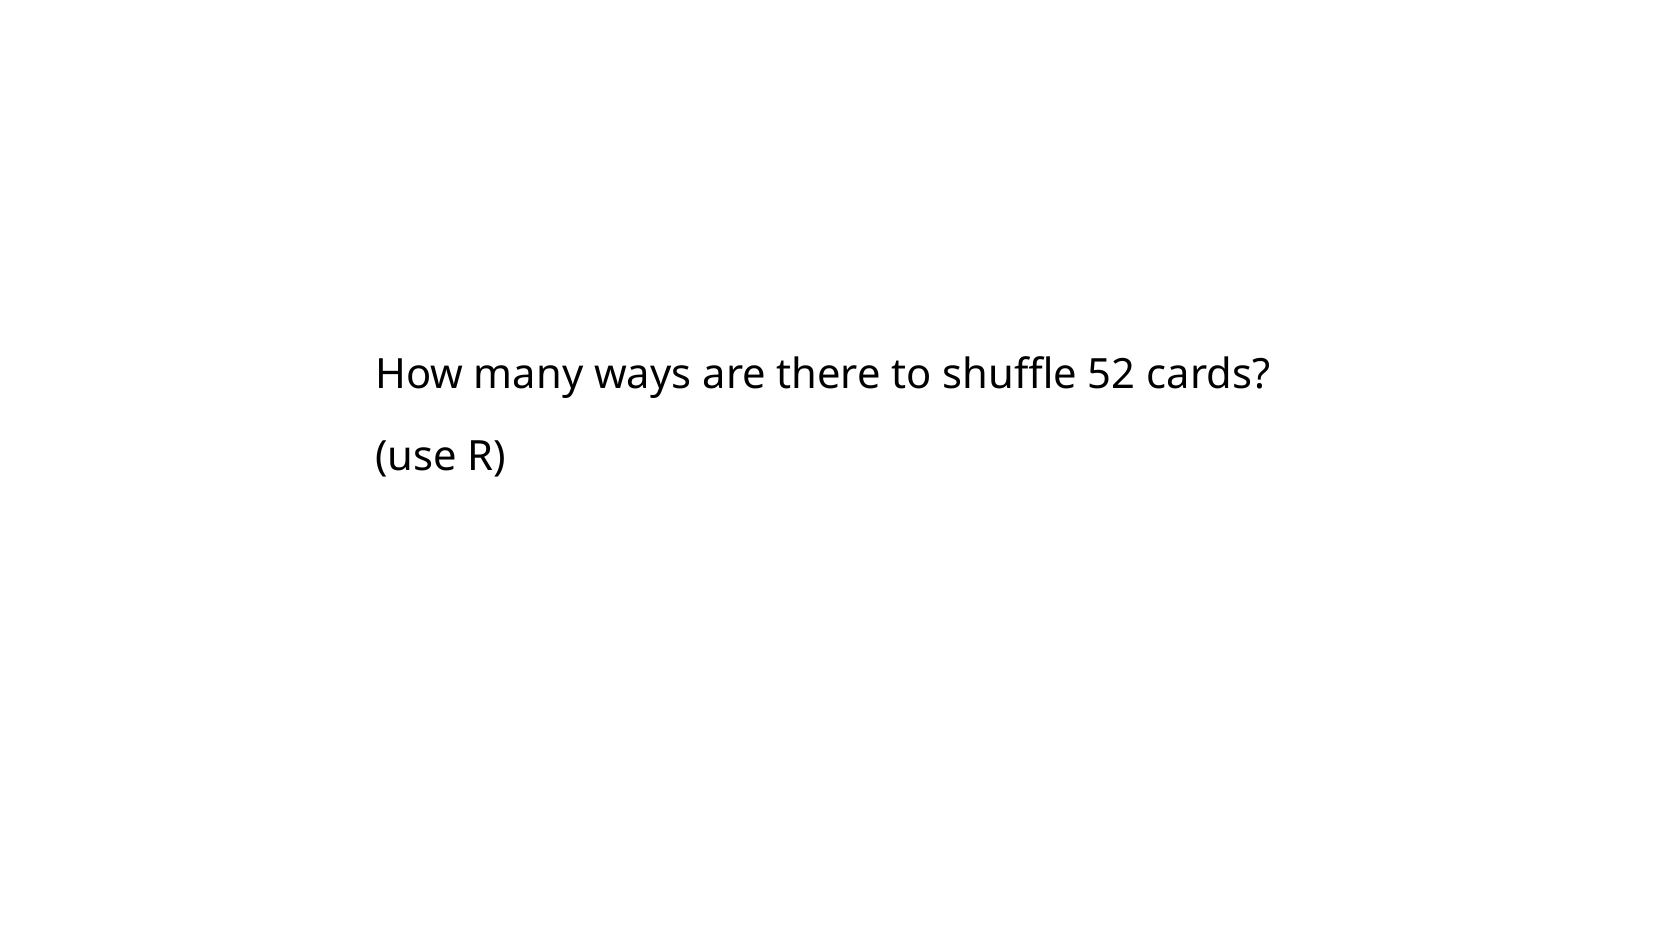

How many ways are there to shuffle 52 cards?
(use R)